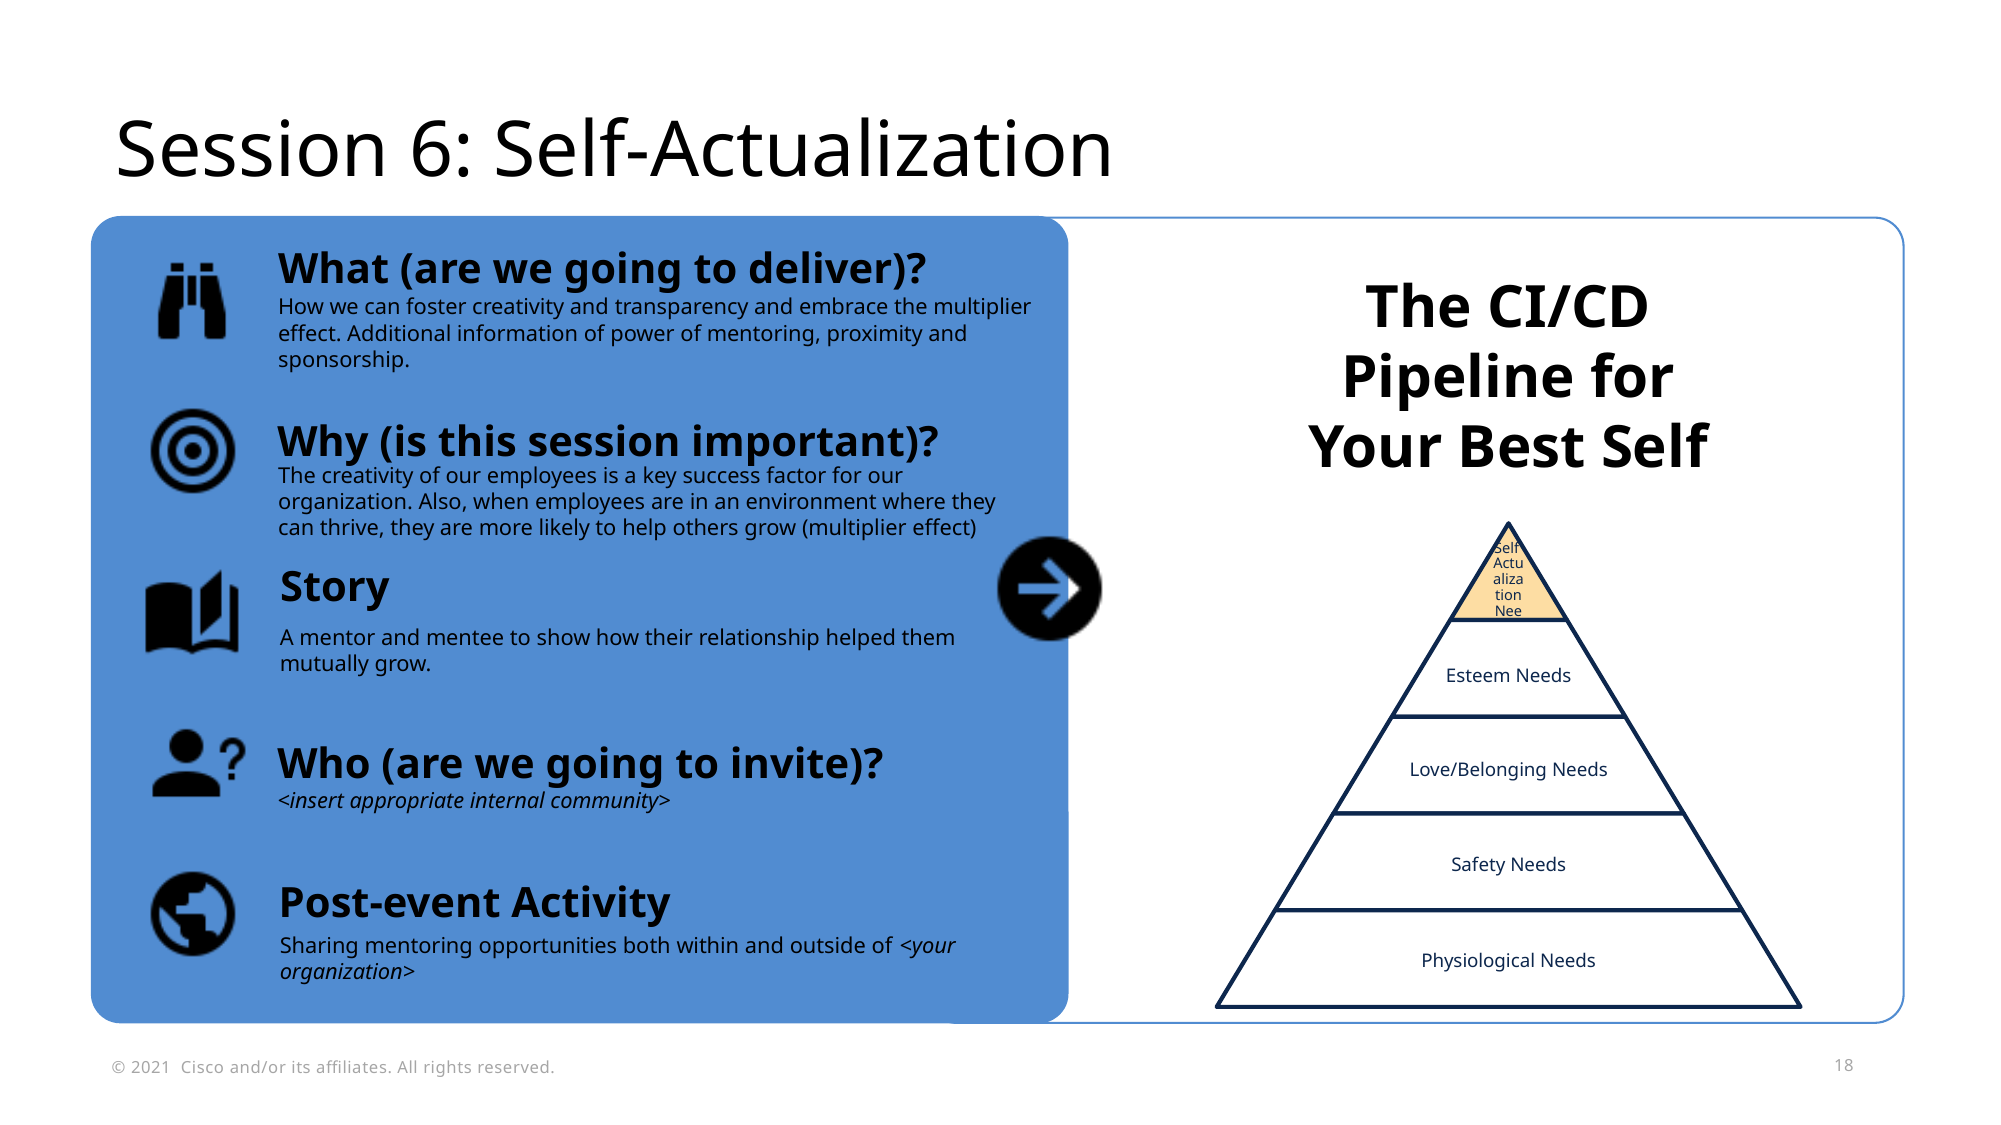

# Session 6: Self-Actualization
What (are we going to deliver)?
The CI/CD Pipeline for Your Best Self
How we can foster creativity and transparency and embrace the multiplier effect. Additional information of power of mentoring, proximity and sponsorship.
Why (is this session important)?
The creativity of our employees is a key success factor for our organization. Also, when employees are in an environment where they can thrive, they are more likely to help others grow (multiplier effect)
Self
Actualization Needs
Esteem Needs
Love/Belonging Needs
Safety Needs
Physiological Needs
Story
A mentor and mentee to show how their relationship helped them mutually grow.
Who (are we going to invite)?
<insert appropriate internal community>
Post-event Activity
Sharing mentoring opportunities both within and outside of <your organization>